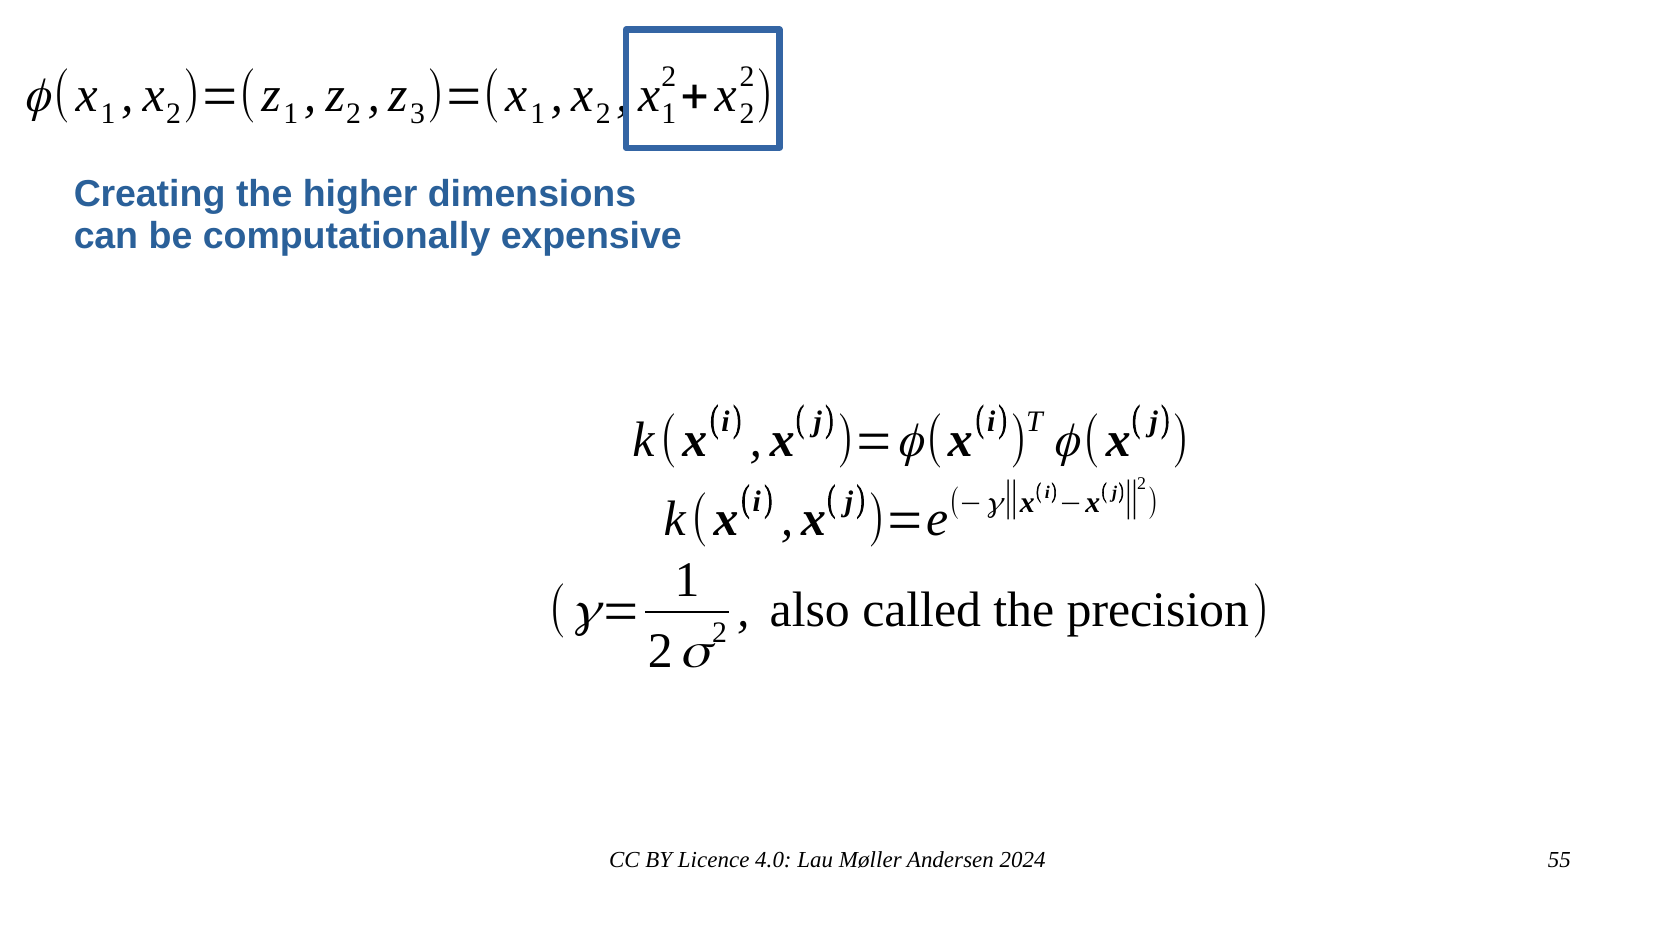

Creating the higher dimensions can be computationally expensive
CC BY Licence 4.0: Lau Møller Andersen 2024
55